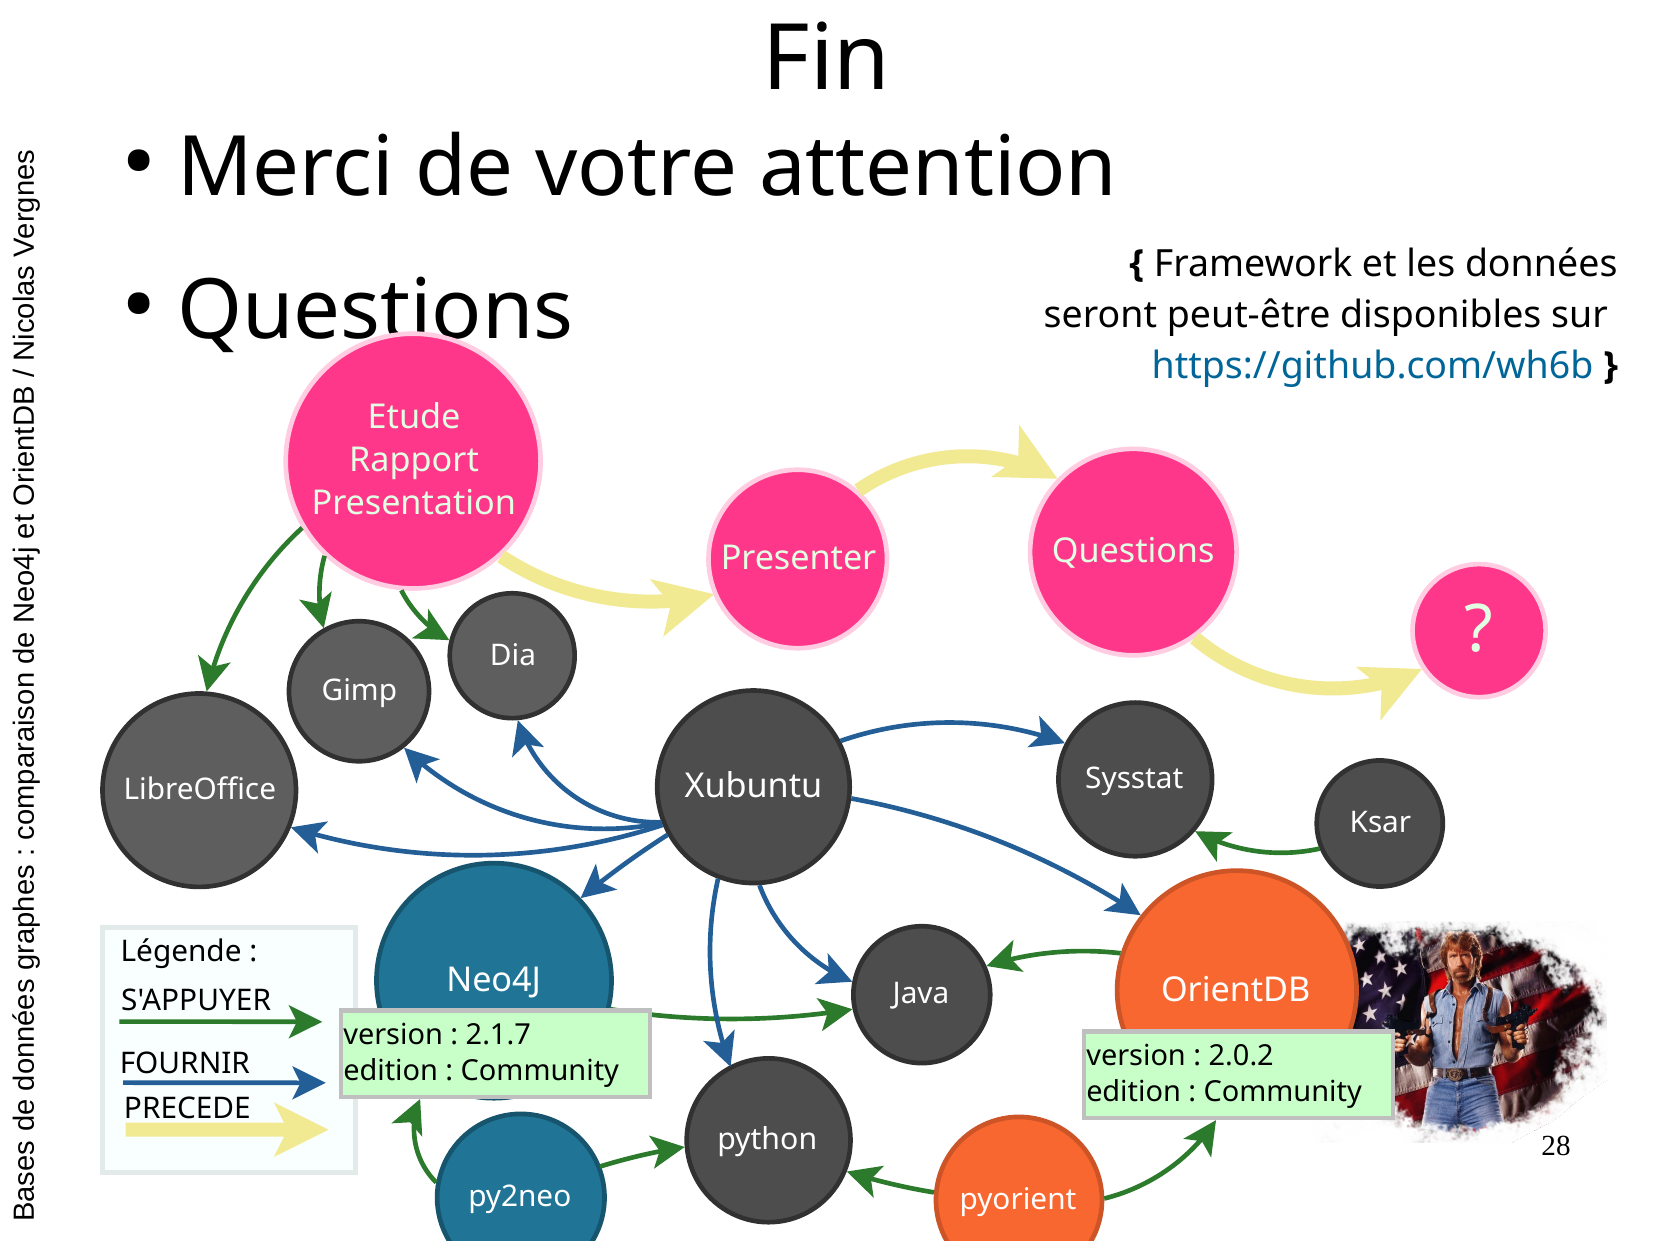

# Fin
Merci de votre attention
Questions
{ Framework et les données seront peut-être disponibles sur https://github.com/wh6b }
Bases de données graphes : comparaison de Neo4j et OrientDB / Nicolas Vergnes
28